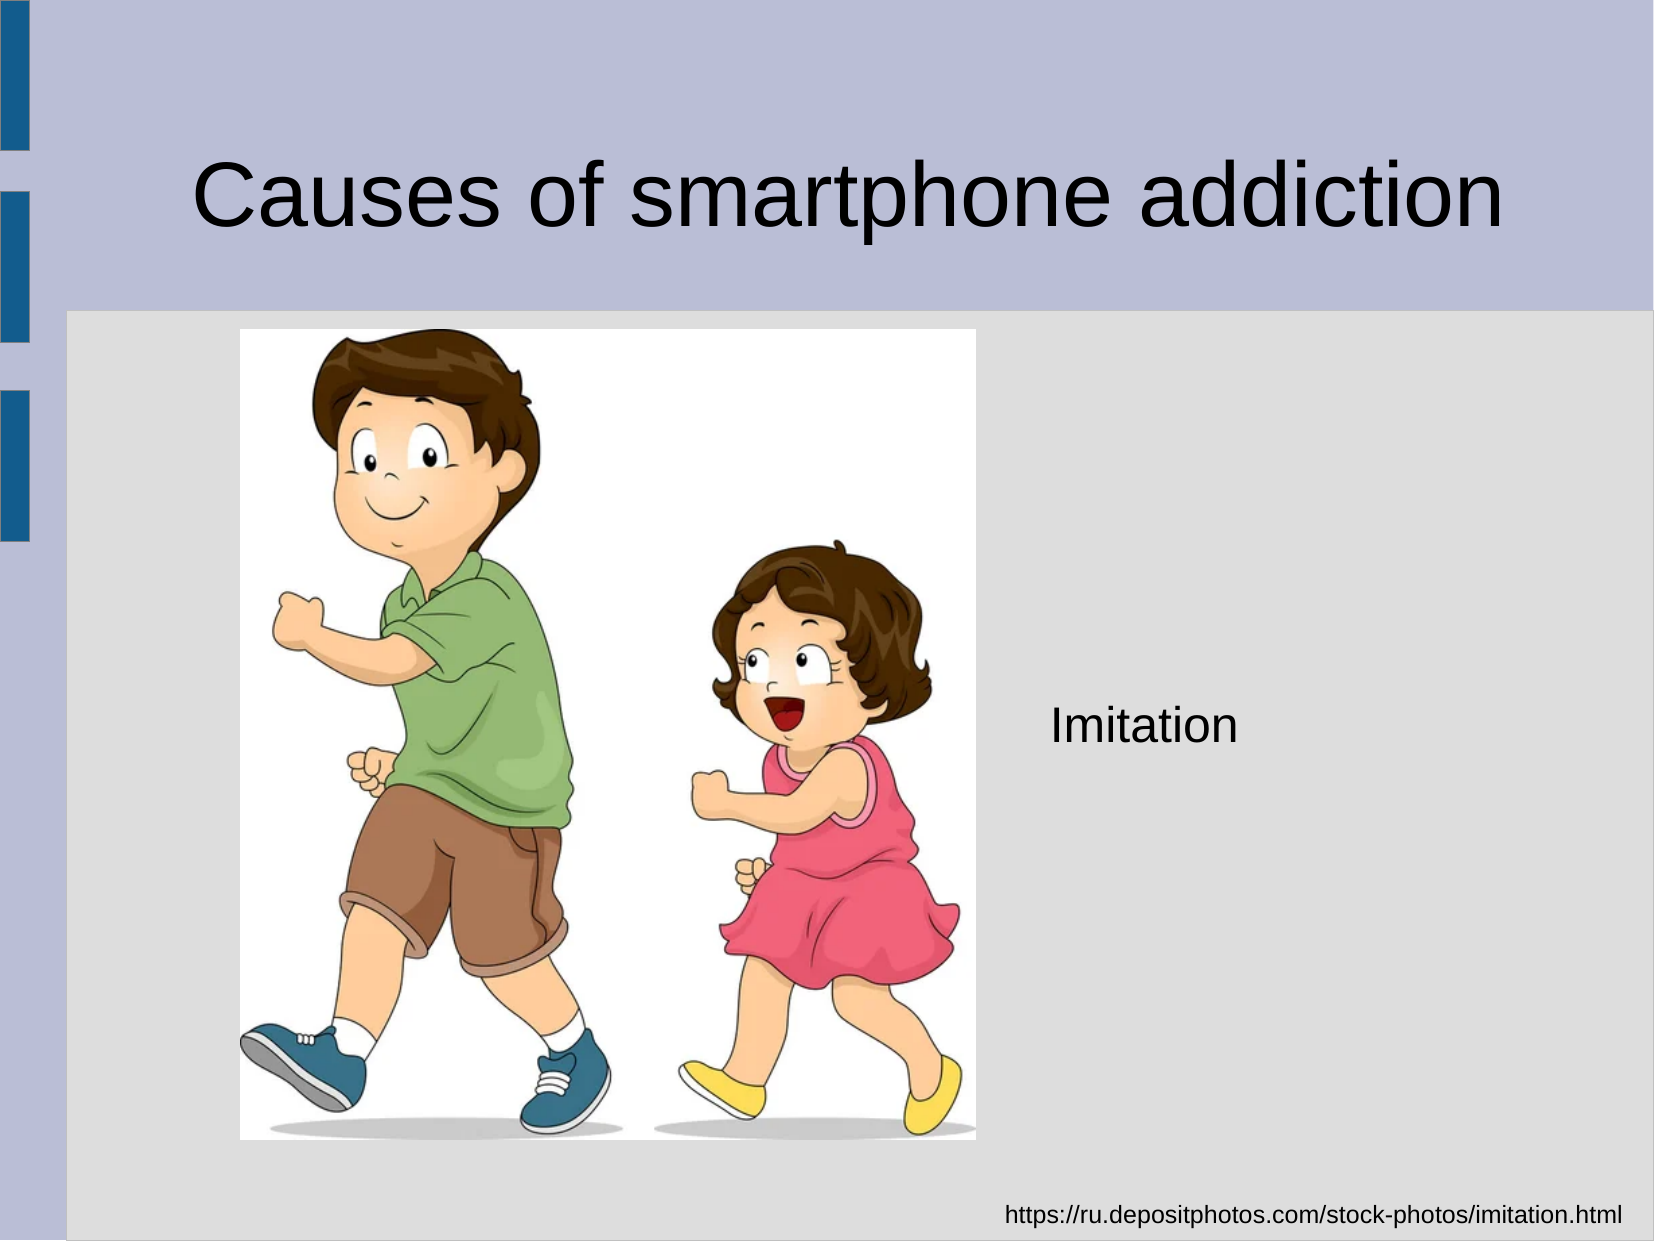

# Causes of smartphone addiction
Imitation
https://ru.depositphotos.com/stock-photos/imitation.html